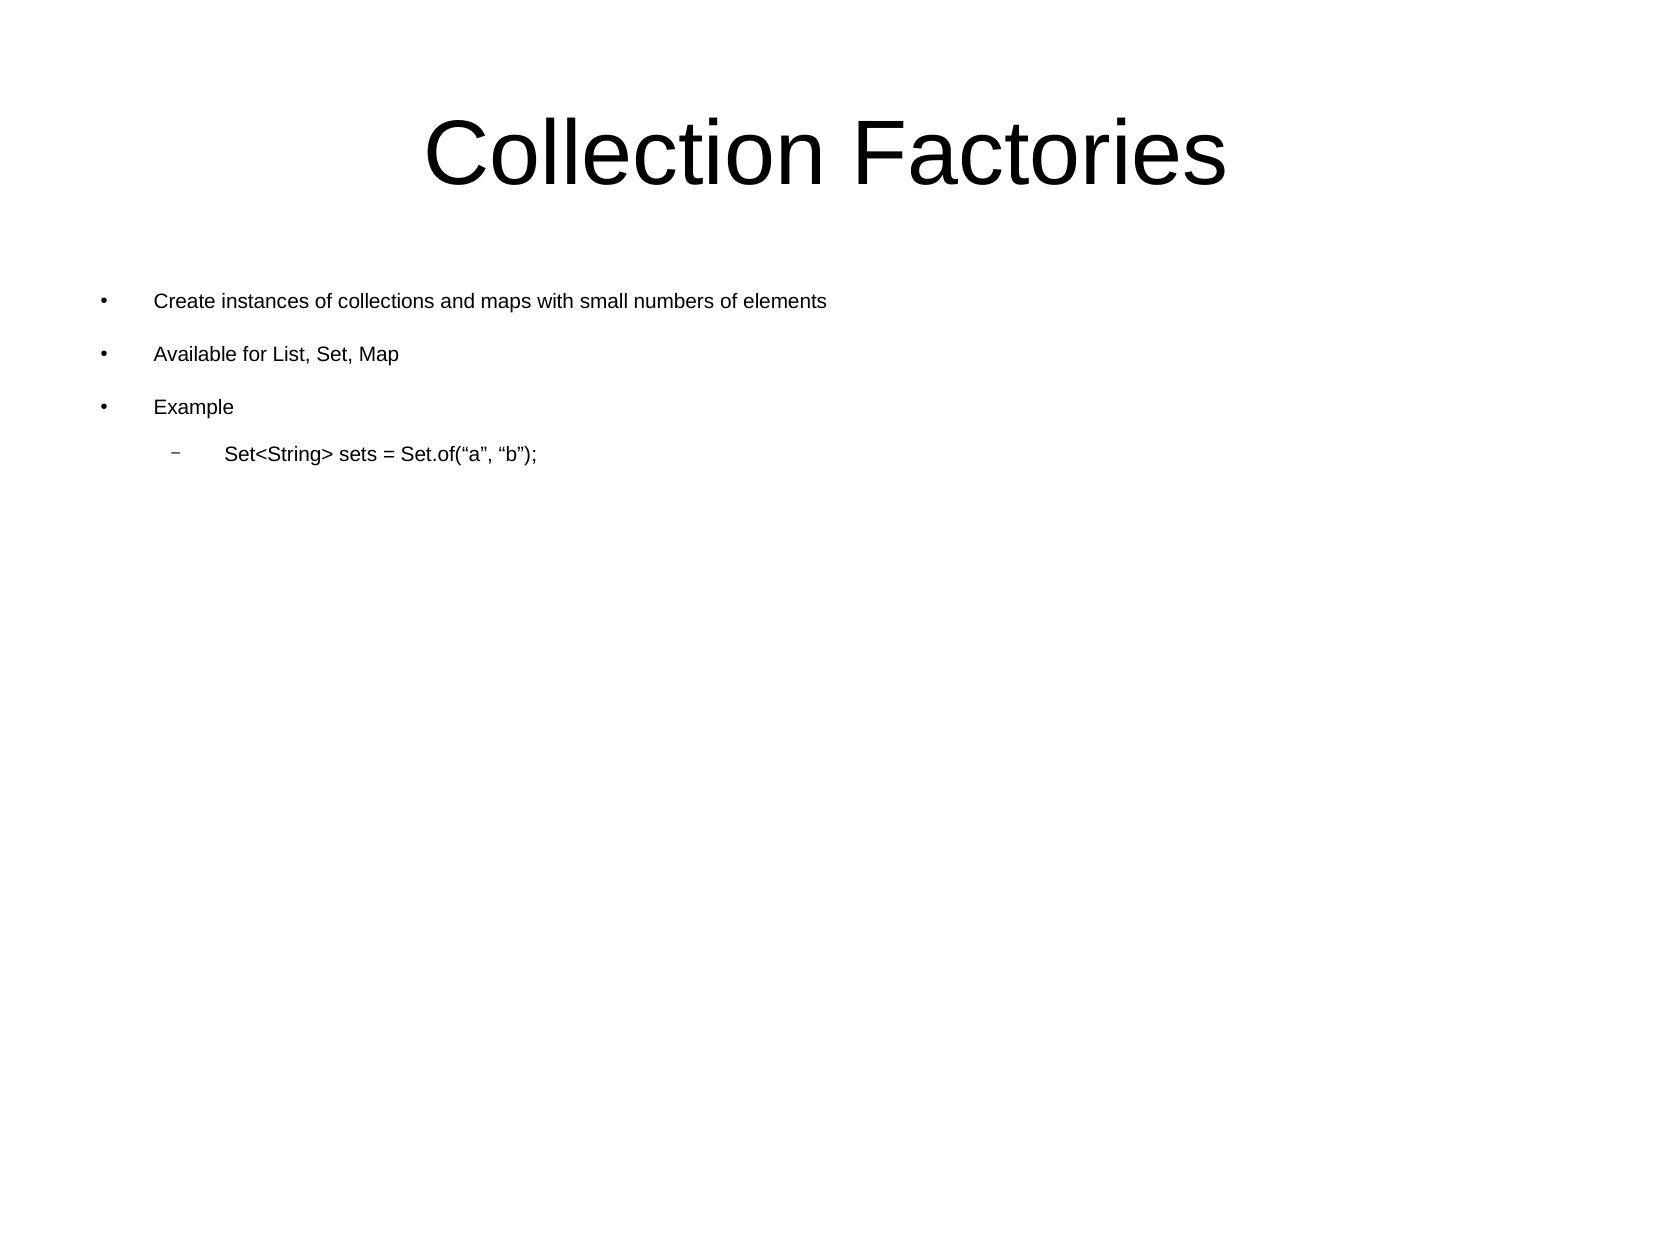

# Collection Factories
Create instances of collections and maps with small numbers of elements
Available for List, Set, Map
Example
Set<String> sets = Set.of(“a”, “b”);